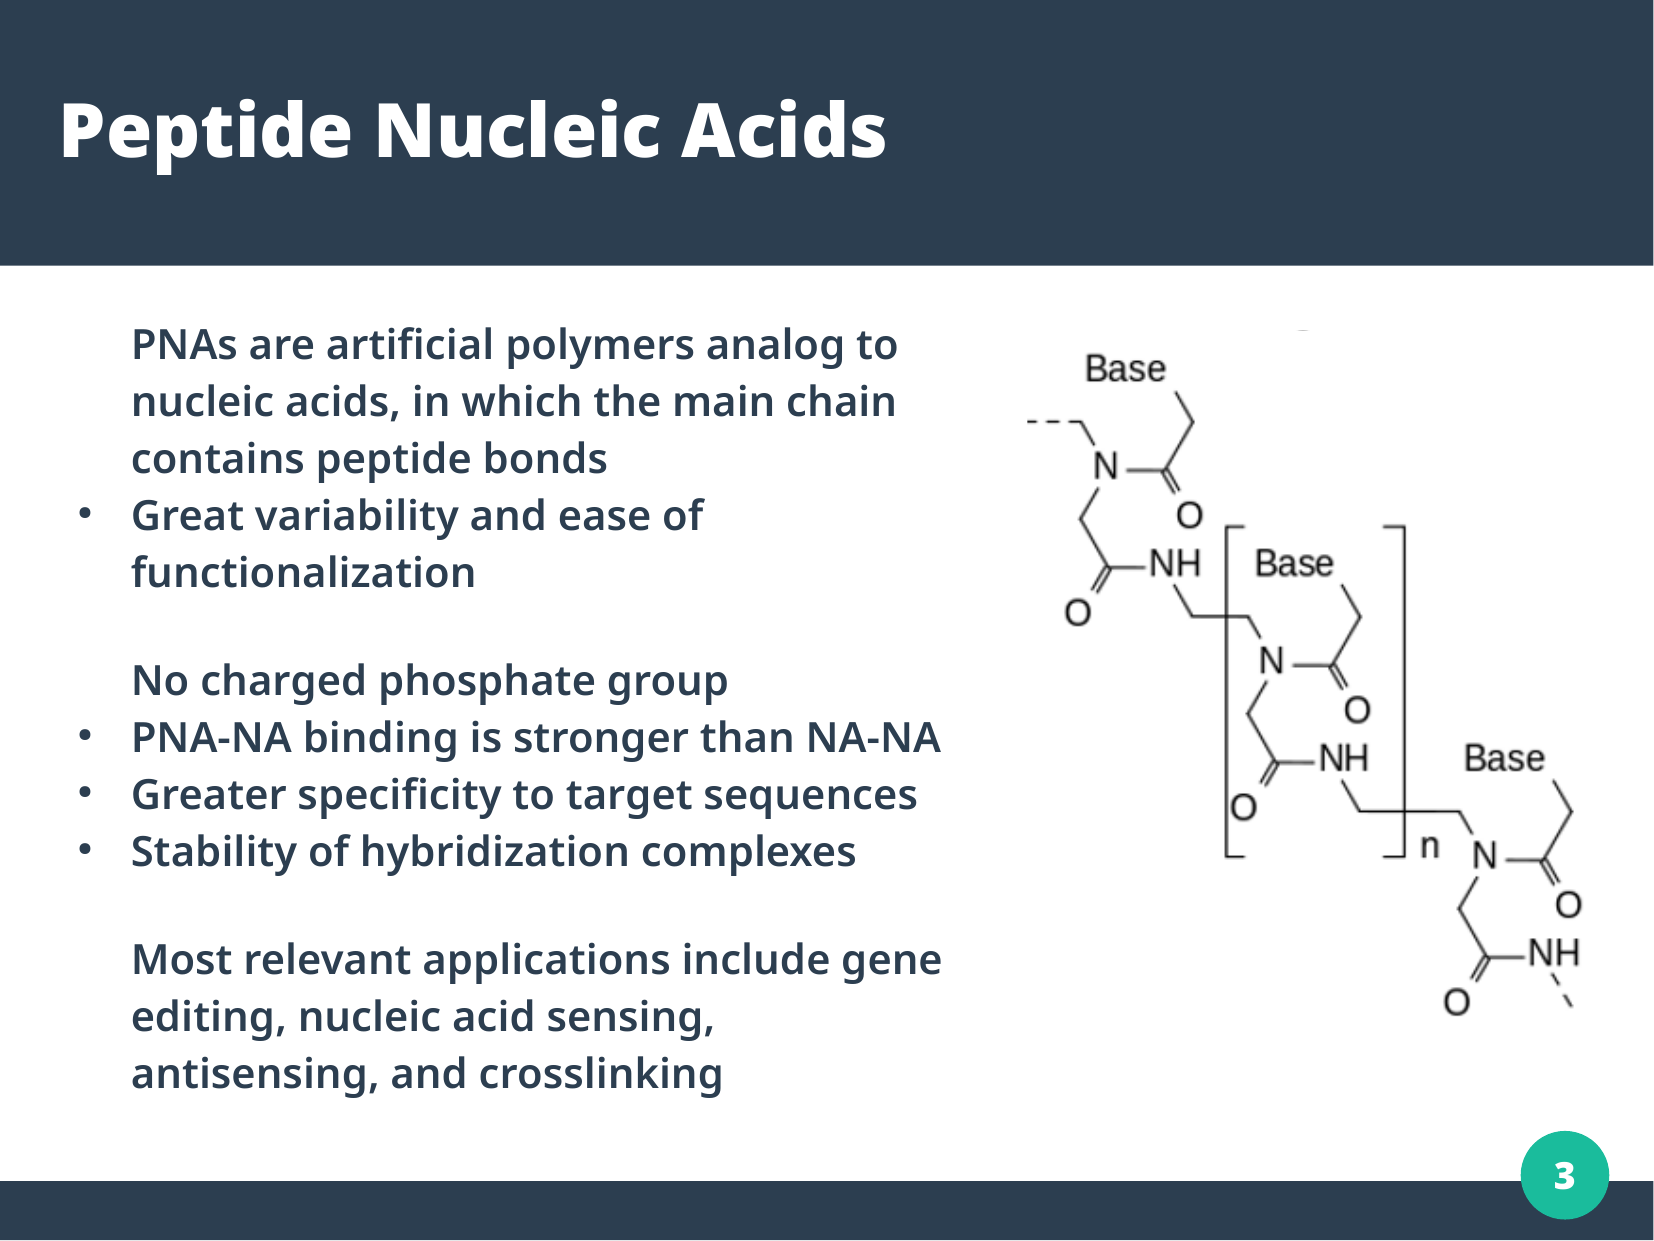

# Peptide Nucleic Acids
PNAs are artificial polymers analog to nucleic acids, in which the main chain contains peptide bonds
Great variability and ease of functionalization
No charged phosphate group
PNA-NA binding is stronger than NA-NA
Greater specificity to target sequences
Stability of hybridization complexes
Most relevant applications include gene editing, nucleic acid sensing, antisensing, and crosslinking
3